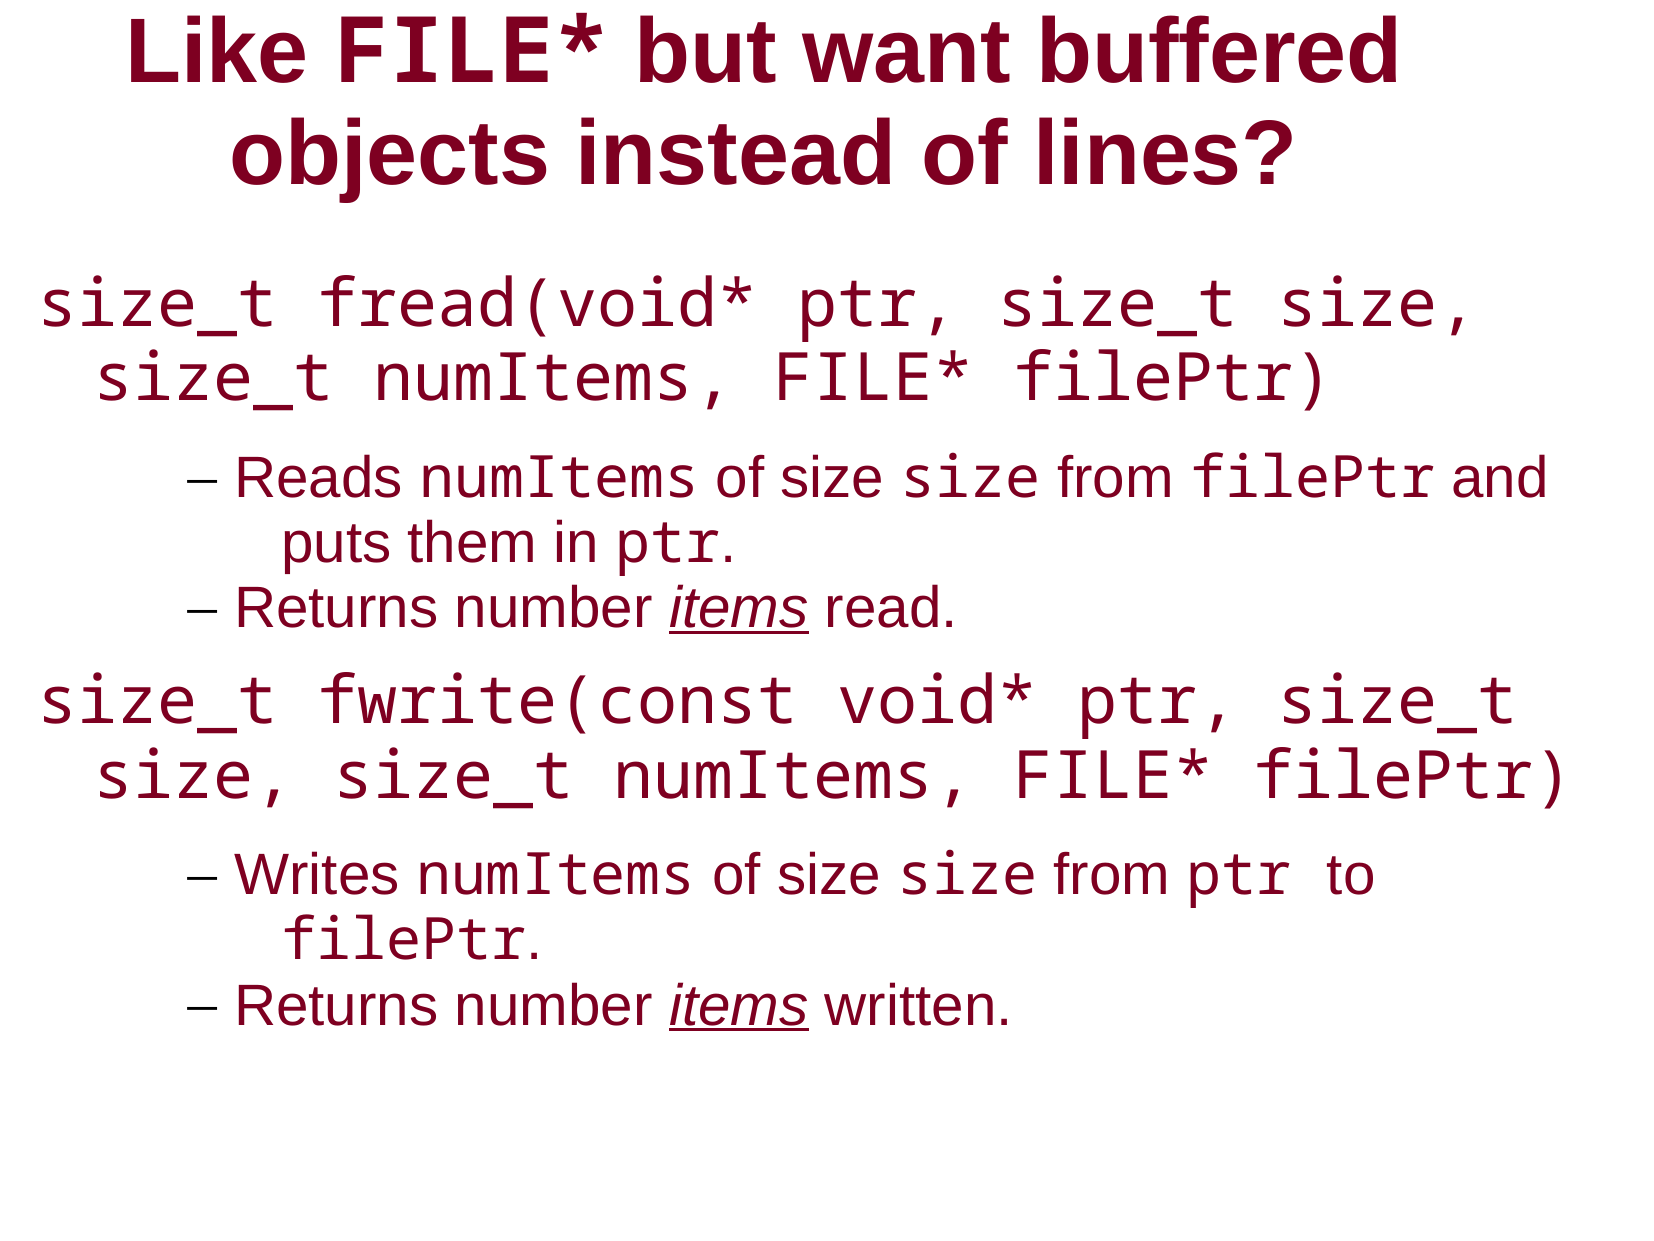

# Like FILE* but want buffered objects instead of lines?
size_t fread(void* ptr, size_t size, size_t numItems, FILE* filePtr)
Reads numItems of size size from filePtr and puts them in ptr.
Returns number items read.
size_t fwrite(const void* ptr, size_t size, size_t numItems, FILE* filePtr)
Writes numItems of size size from ptr to filePtr.
Returns number items written.